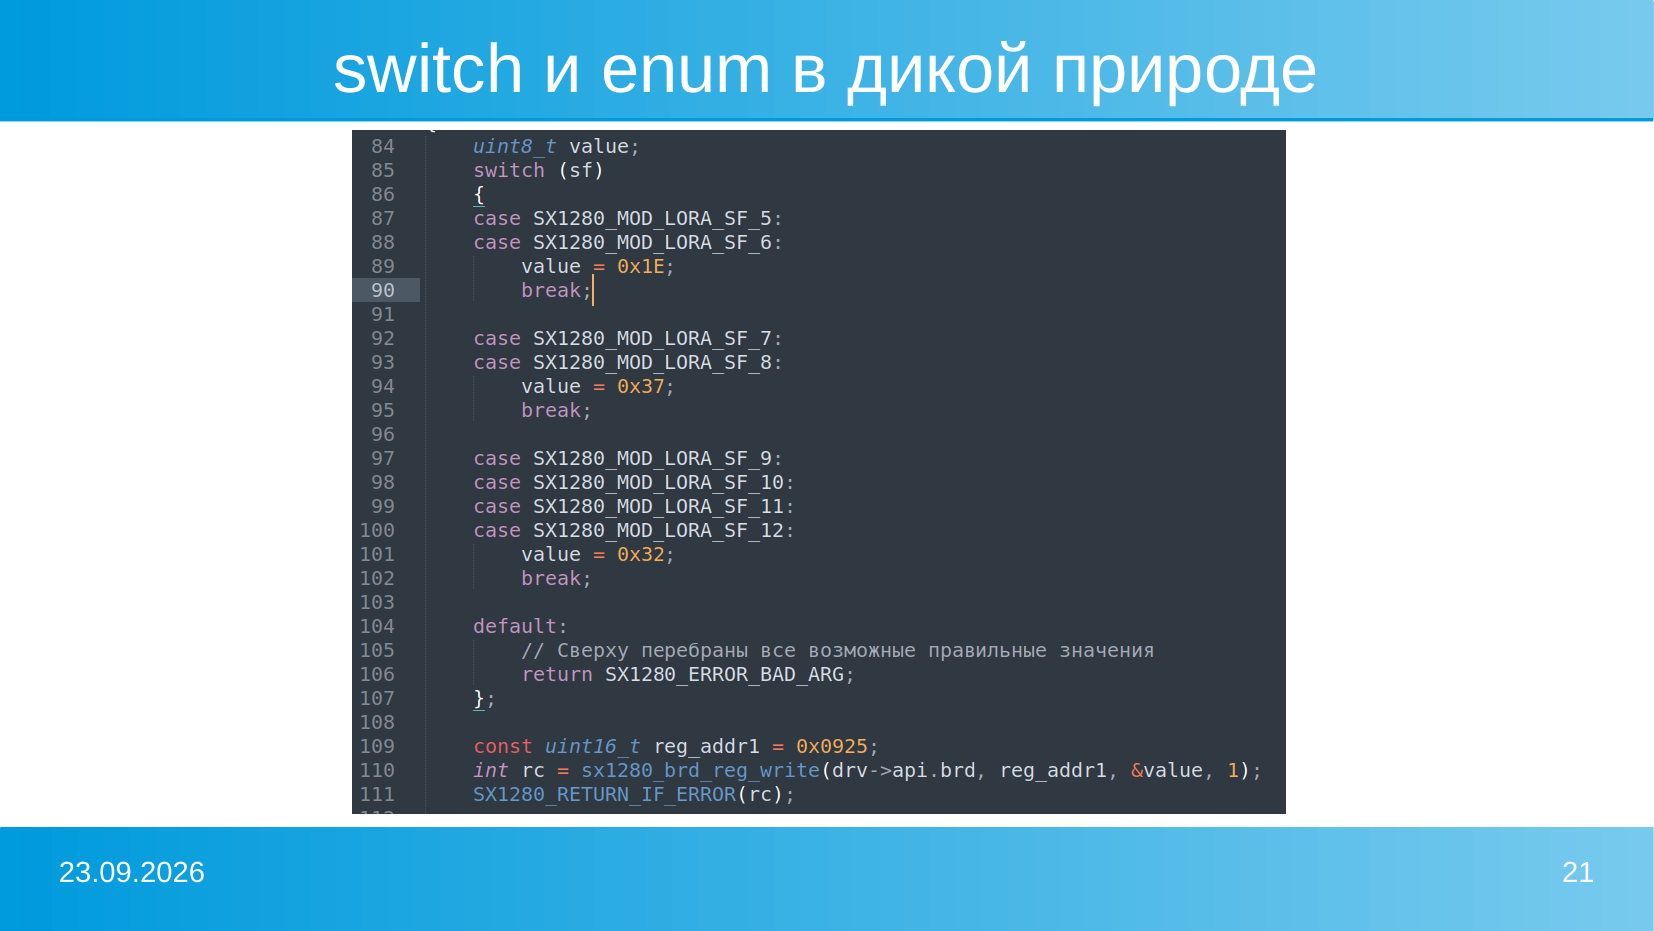

# switch и enum в дикой природе
21